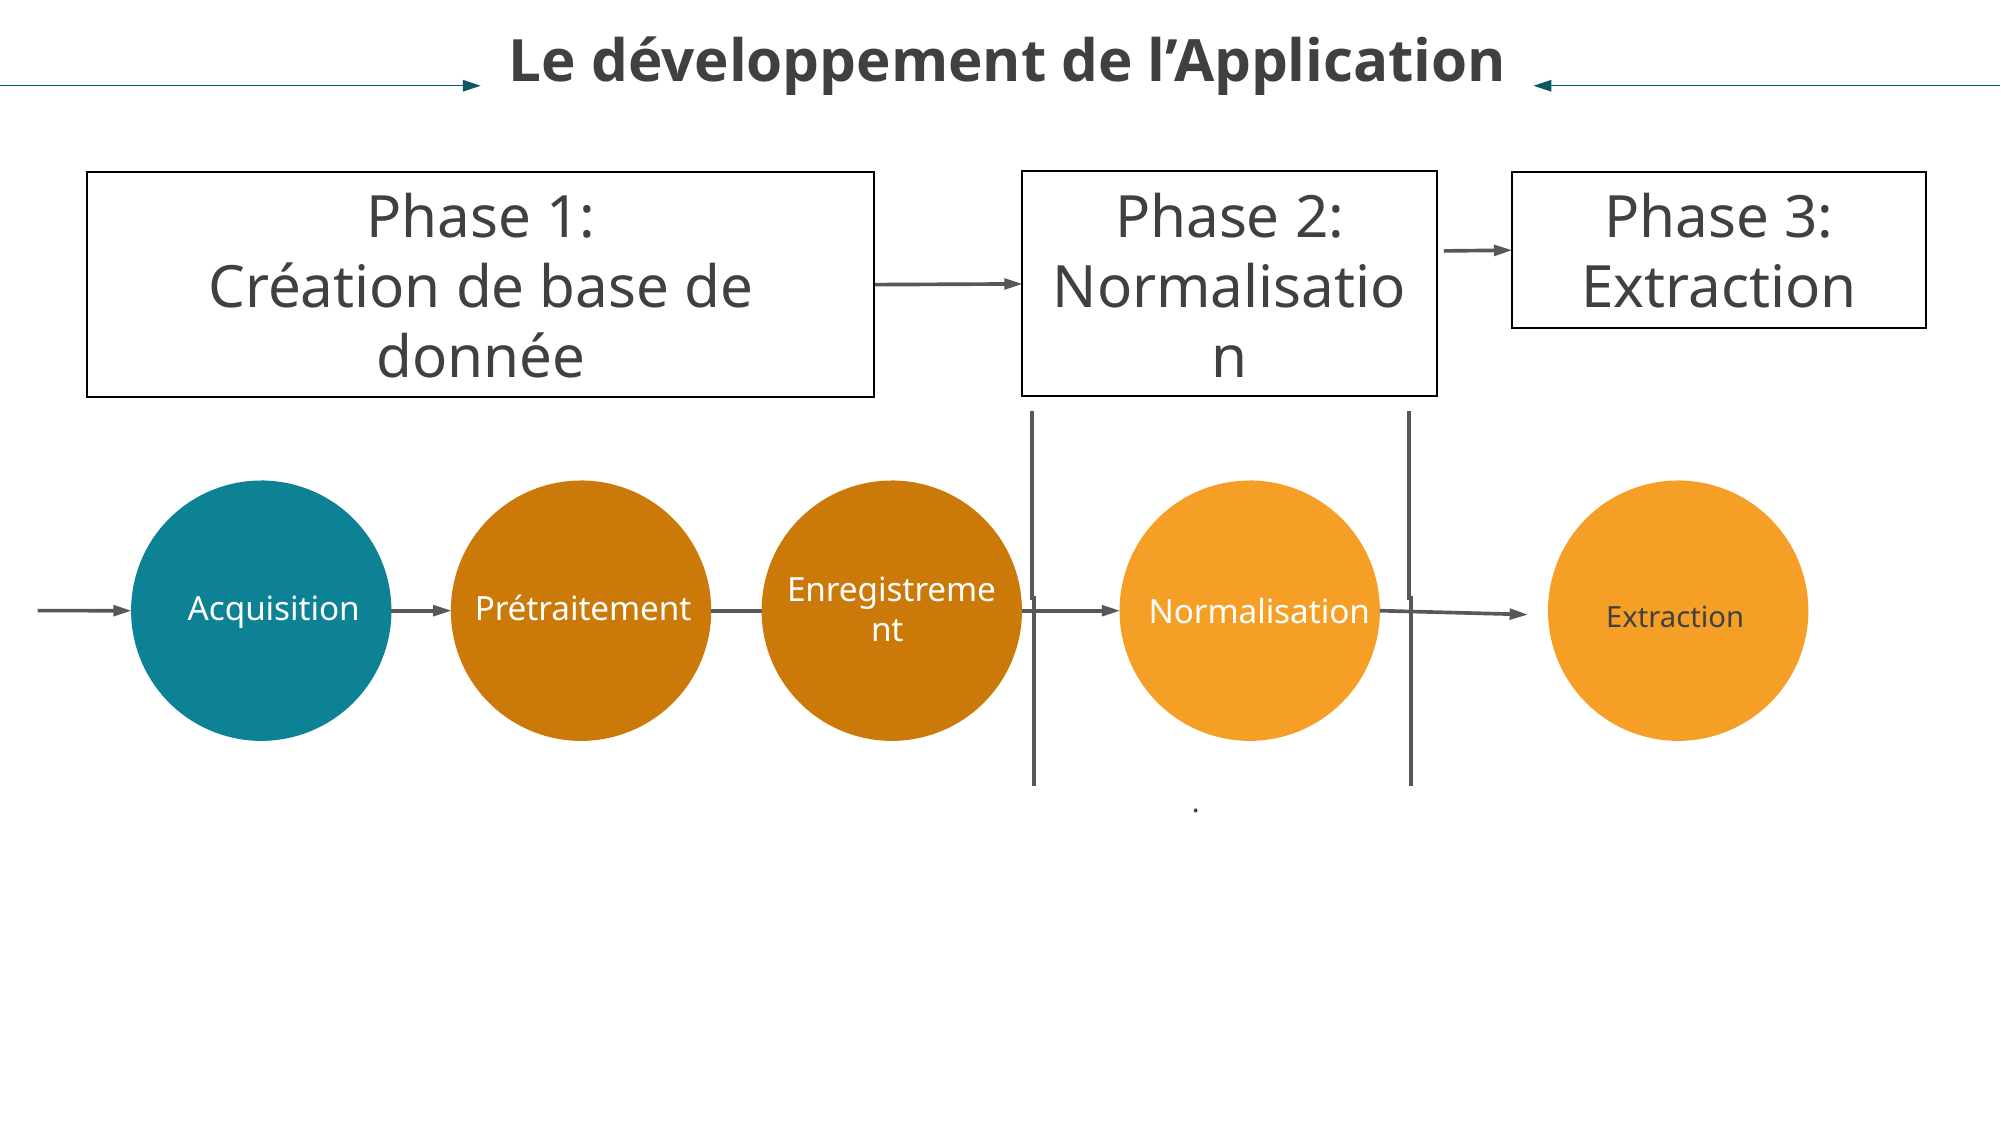

Le développement de l’Application
# Analyse du projet : diapositive 4
Phase 2:
Normalisation
Phase 3:
Extraction
Phase 1:
Création de base de donnée
Objectifs de management
Enregistrement
Acquisition
Prétraitement
Normalisation
Extraction
Objectifs du client
.
Ressources